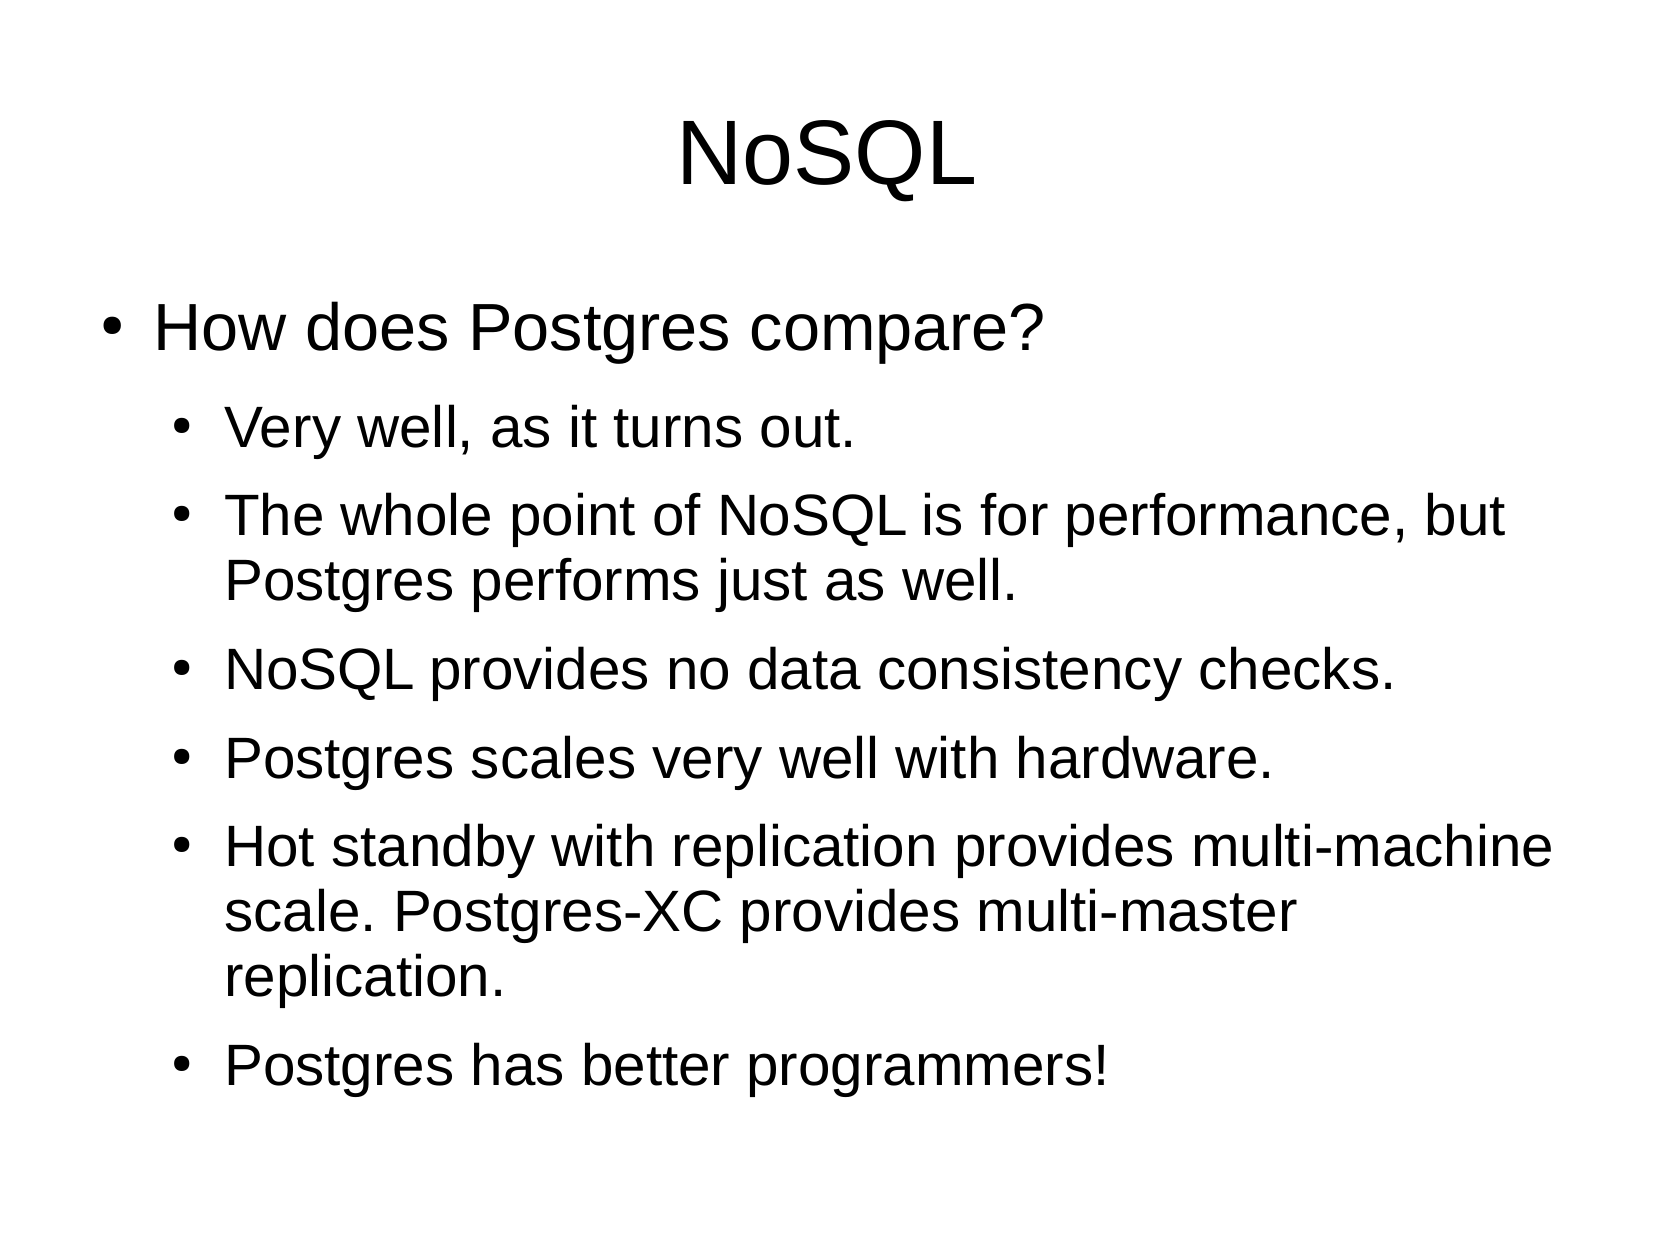

# NoSQL
How does Postgres compare?
Very well, as it turns out.
The whole point of NoSQL is for performance, but Postgres performs just as well.
NoSQL provides no data consistency checks.
Postgres scales very well with hardware.
Hot standby with replication provides multi-machine scale. Postgres-XC provides multi-master replication.
Postgres has better programmers!